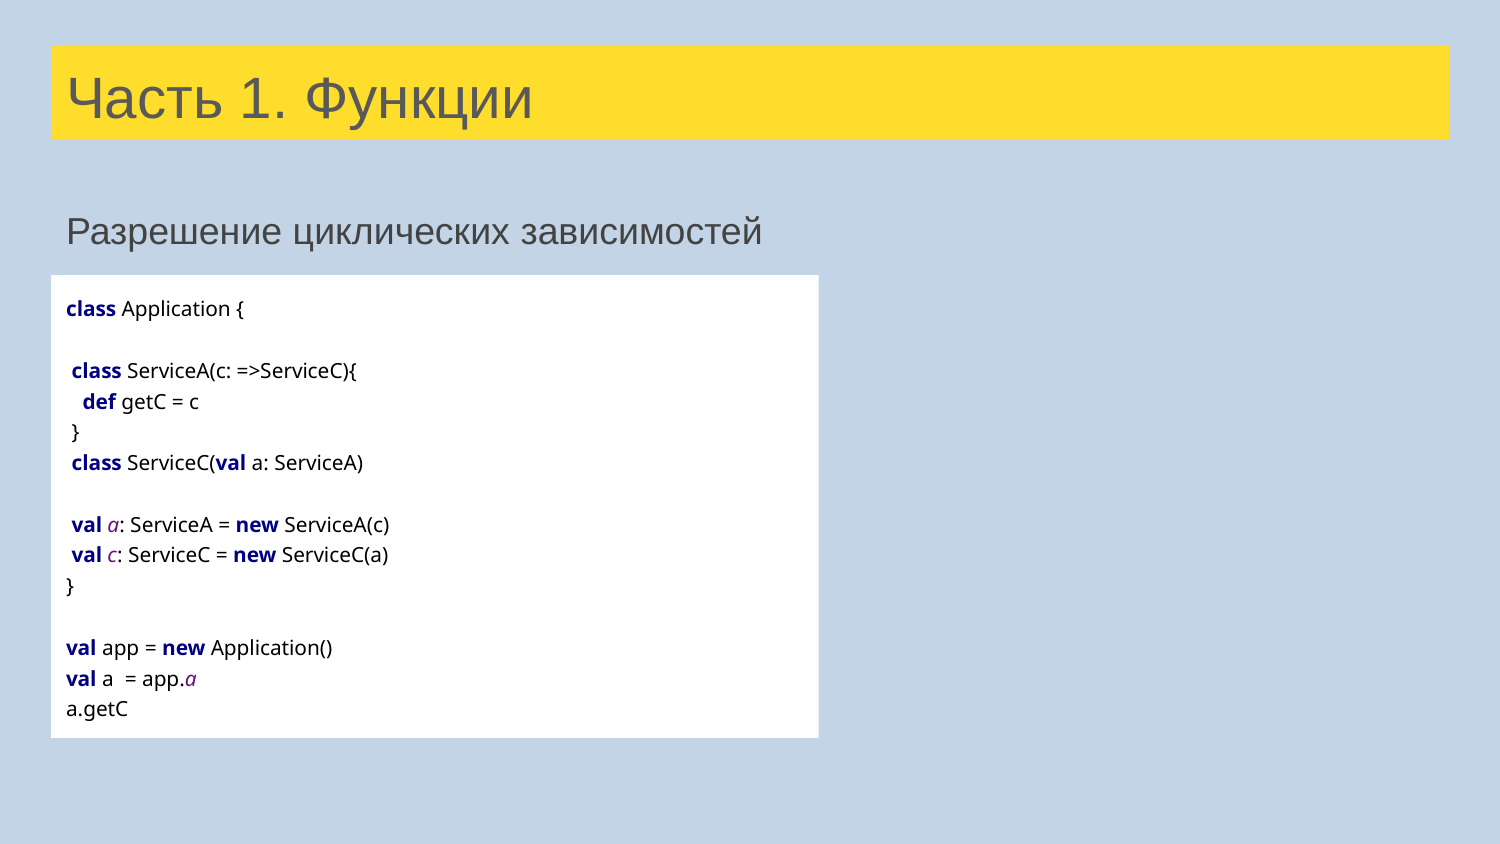

# Часть 1. Функции
Разрешение циклических зависимостей
class Application {
 class ServiceA(c: =>ServiceC){
 def getC = c
 }
 class ServiceC(val a: ServiceA)
 val a: ServiceA = new ServiceA(c)
 val c: ServiceC = new ServiceC(a)
}
val app = new Application()
val a = app.a
a.getC